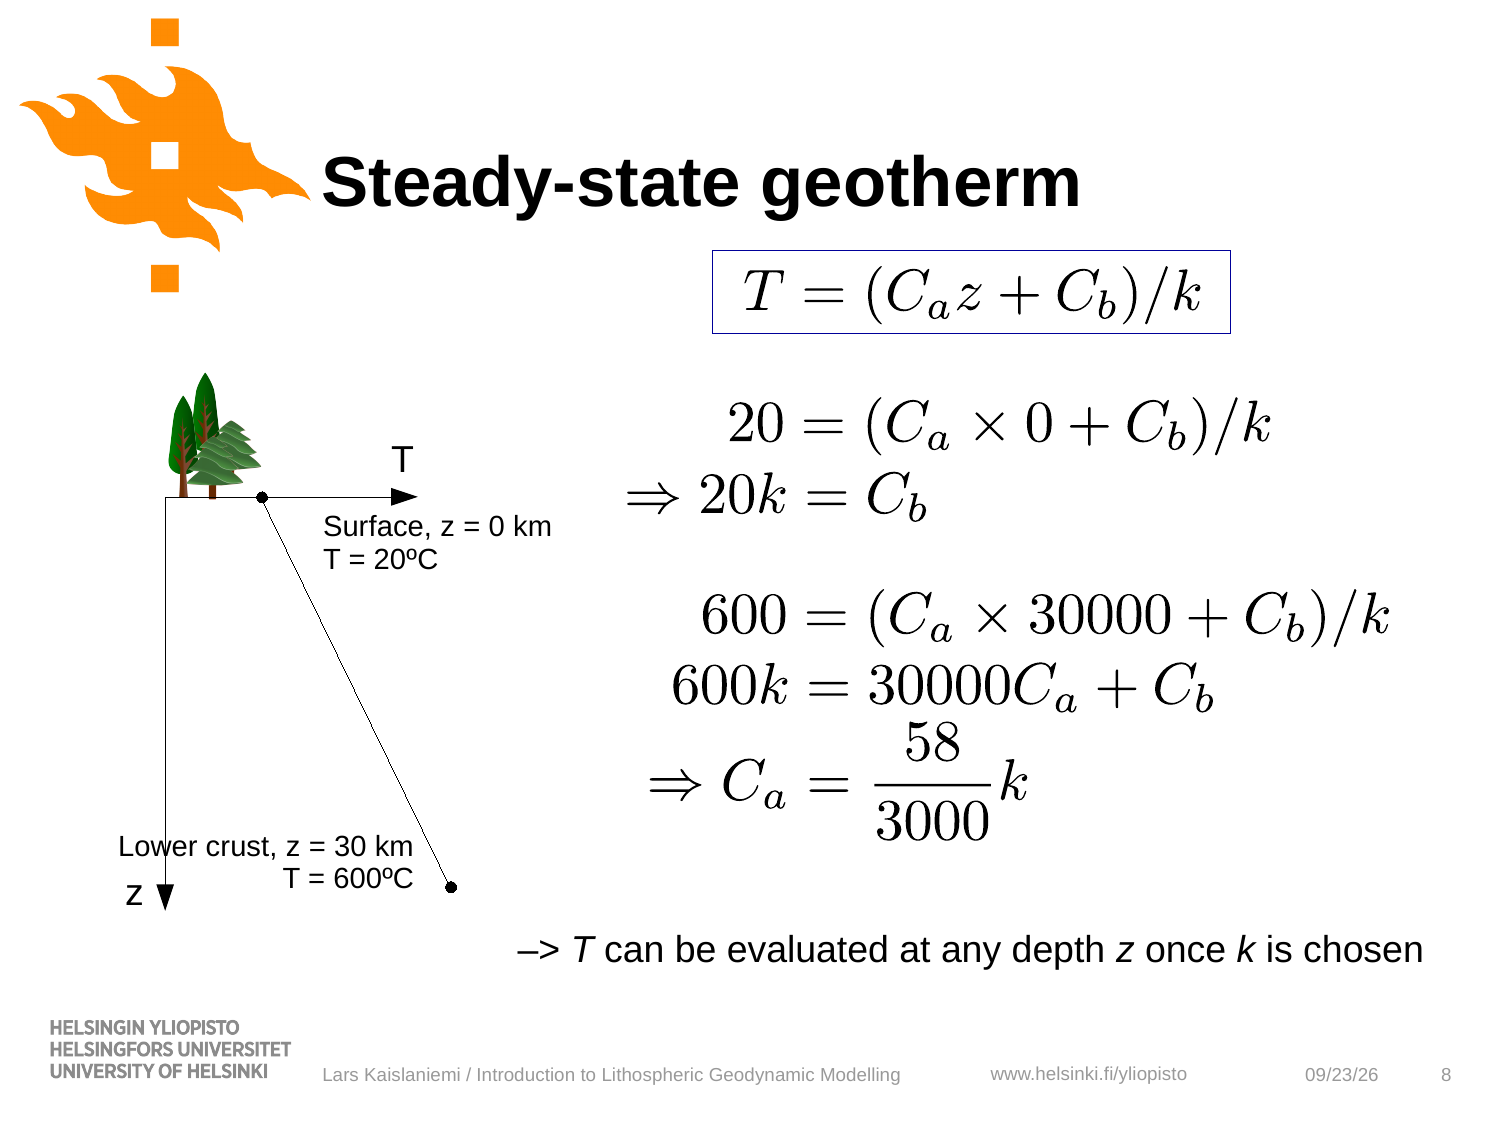

# Steady-state geotherm
T
Surface, z = 0 km
T = 20ºC
Lower crust, z = 30 km
T = 600ºC
z
–> T can be evaluated at any depth z once k is chosen
Lars Kaislaniemi / Introduction to Lithospheric Geodynamic Modelling
8